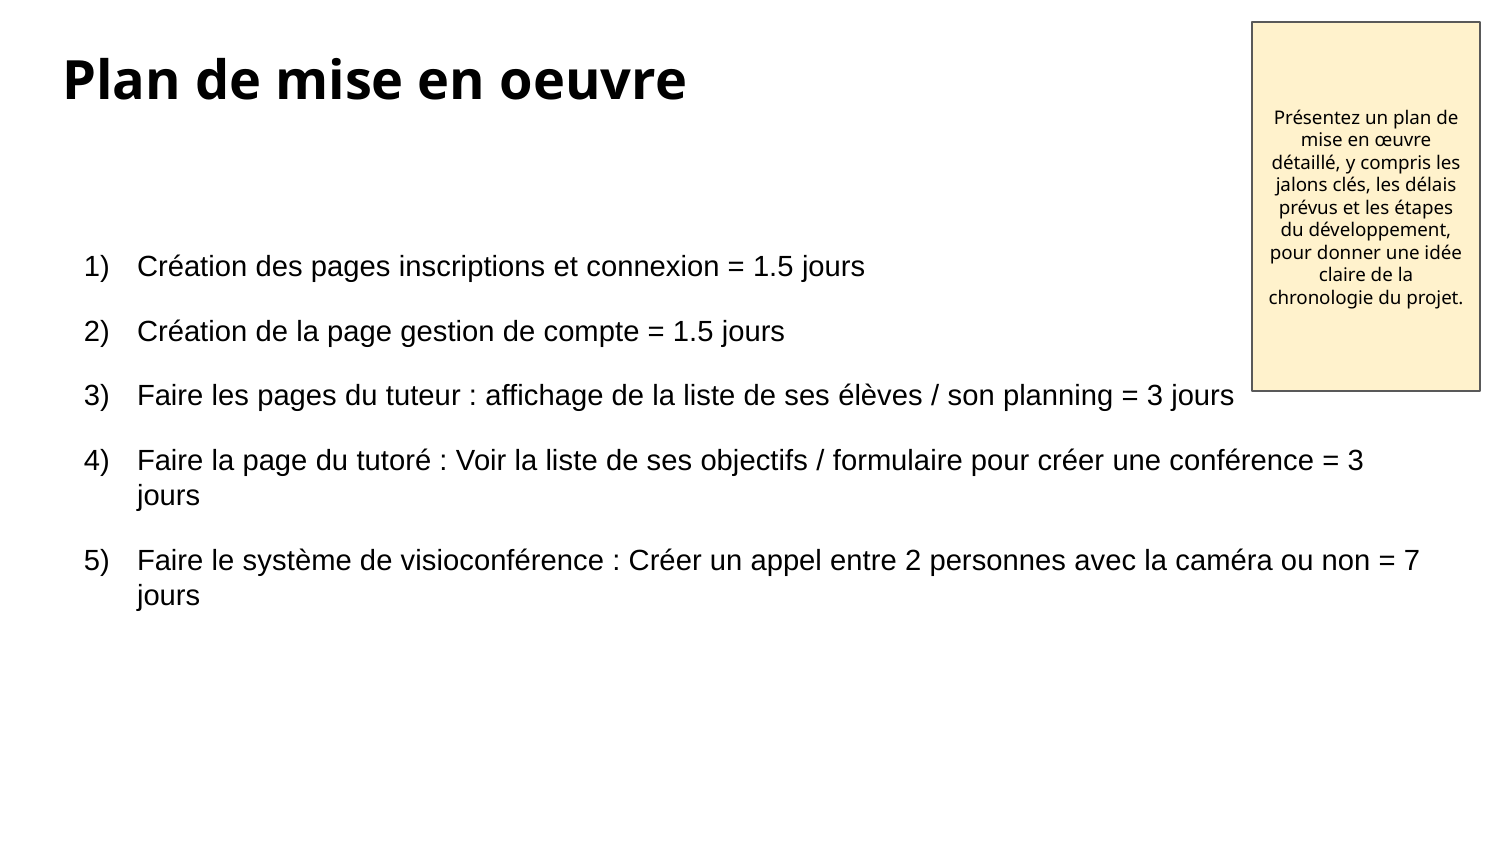

Présentez un plan de mise en œuvre détaillé, y compris les jalons clés, les délais prévus et les étapes du développement, pour donner une idée claire de la chronologie du projet.
Plan de mise en oeuvre
# Création des pages inscriptions et connexion = 1.5 jours
Création de la page gestion de compte = 1.5 jours
Faire les pages du tuteur : affichage de la liste de ses élèves / son planning = 3 jours
Faire la page du tutoré : Voir la liste de ses objectifs / formulaire pour créer une conférence = 3 jours
Faire le système de visioconférence : Créer un appel entre 2 personnes avec la caméra ou non = 7 jours